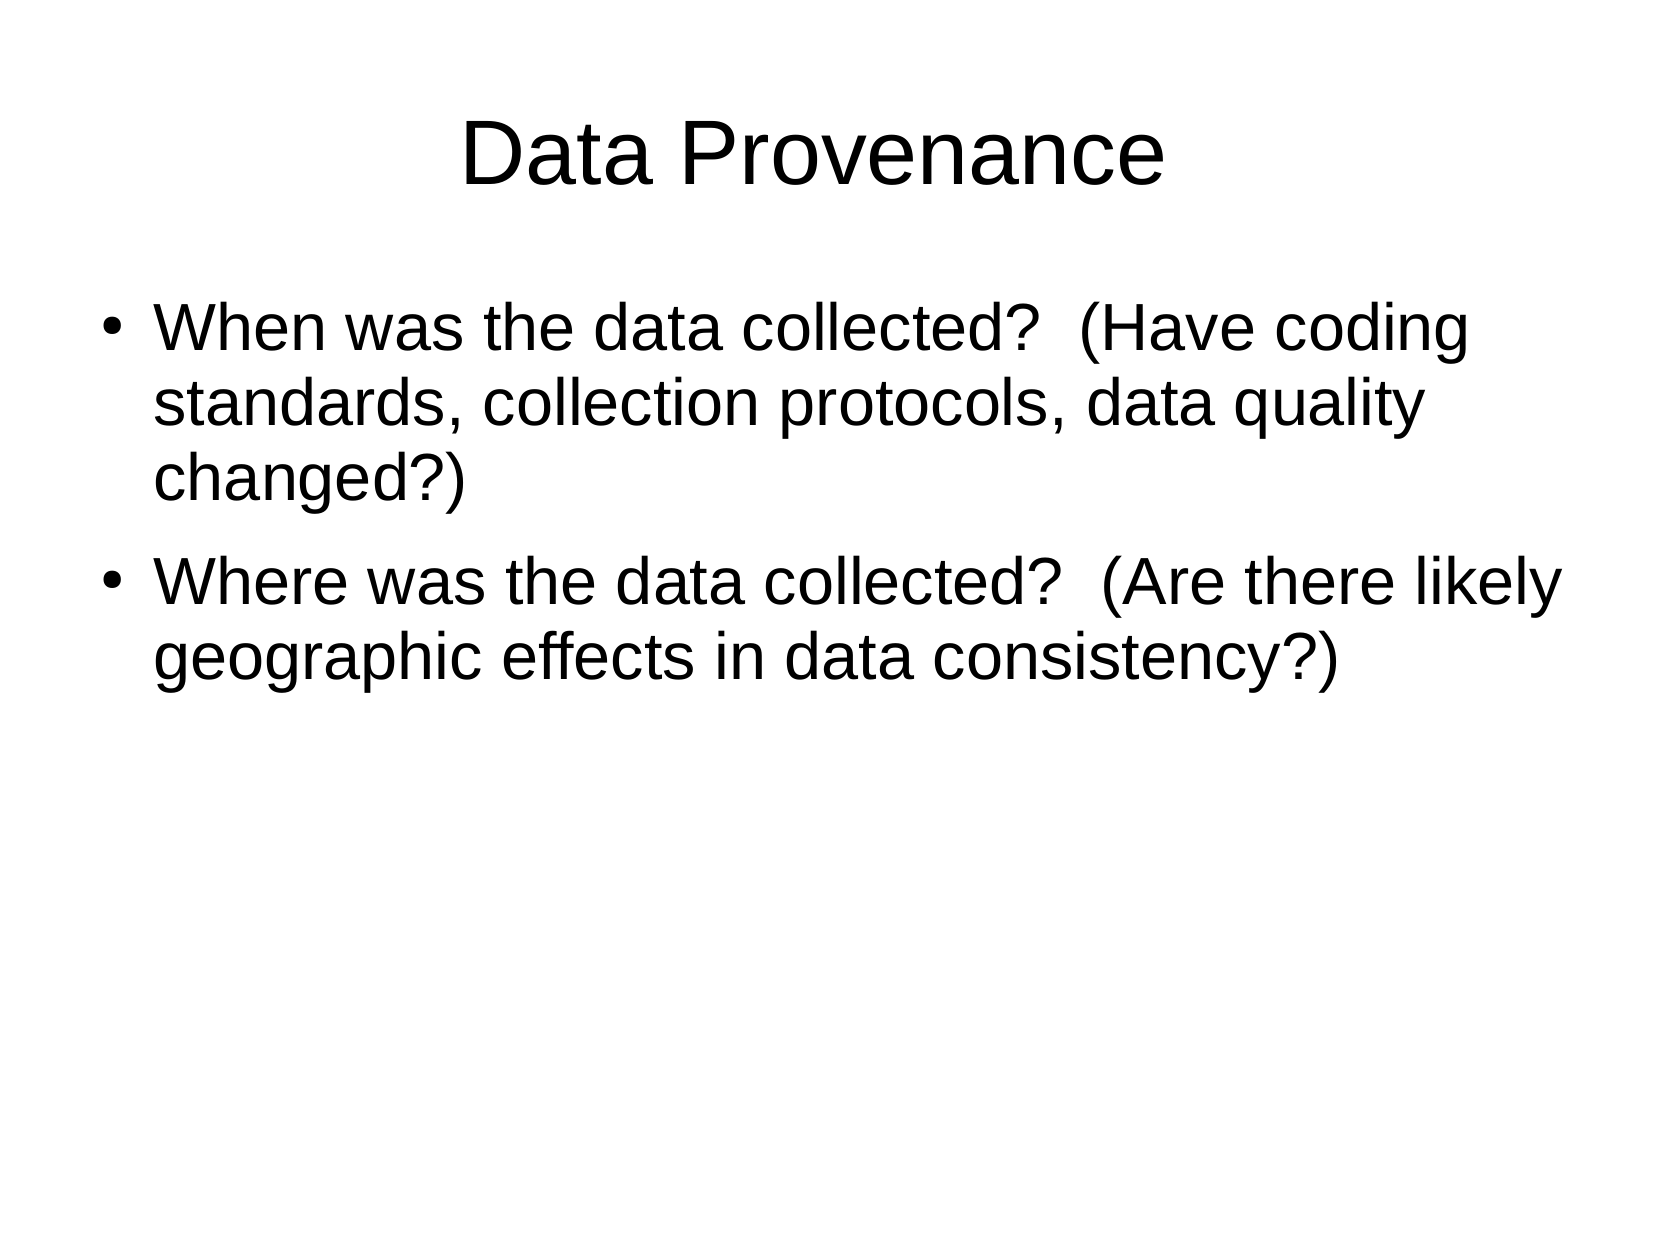

# Data Provenance
When was the data collected? (Have coding standards, collection protocols, data quality changed?)
Where was the data collected? (Are there likely geographic effects in data consistency?)